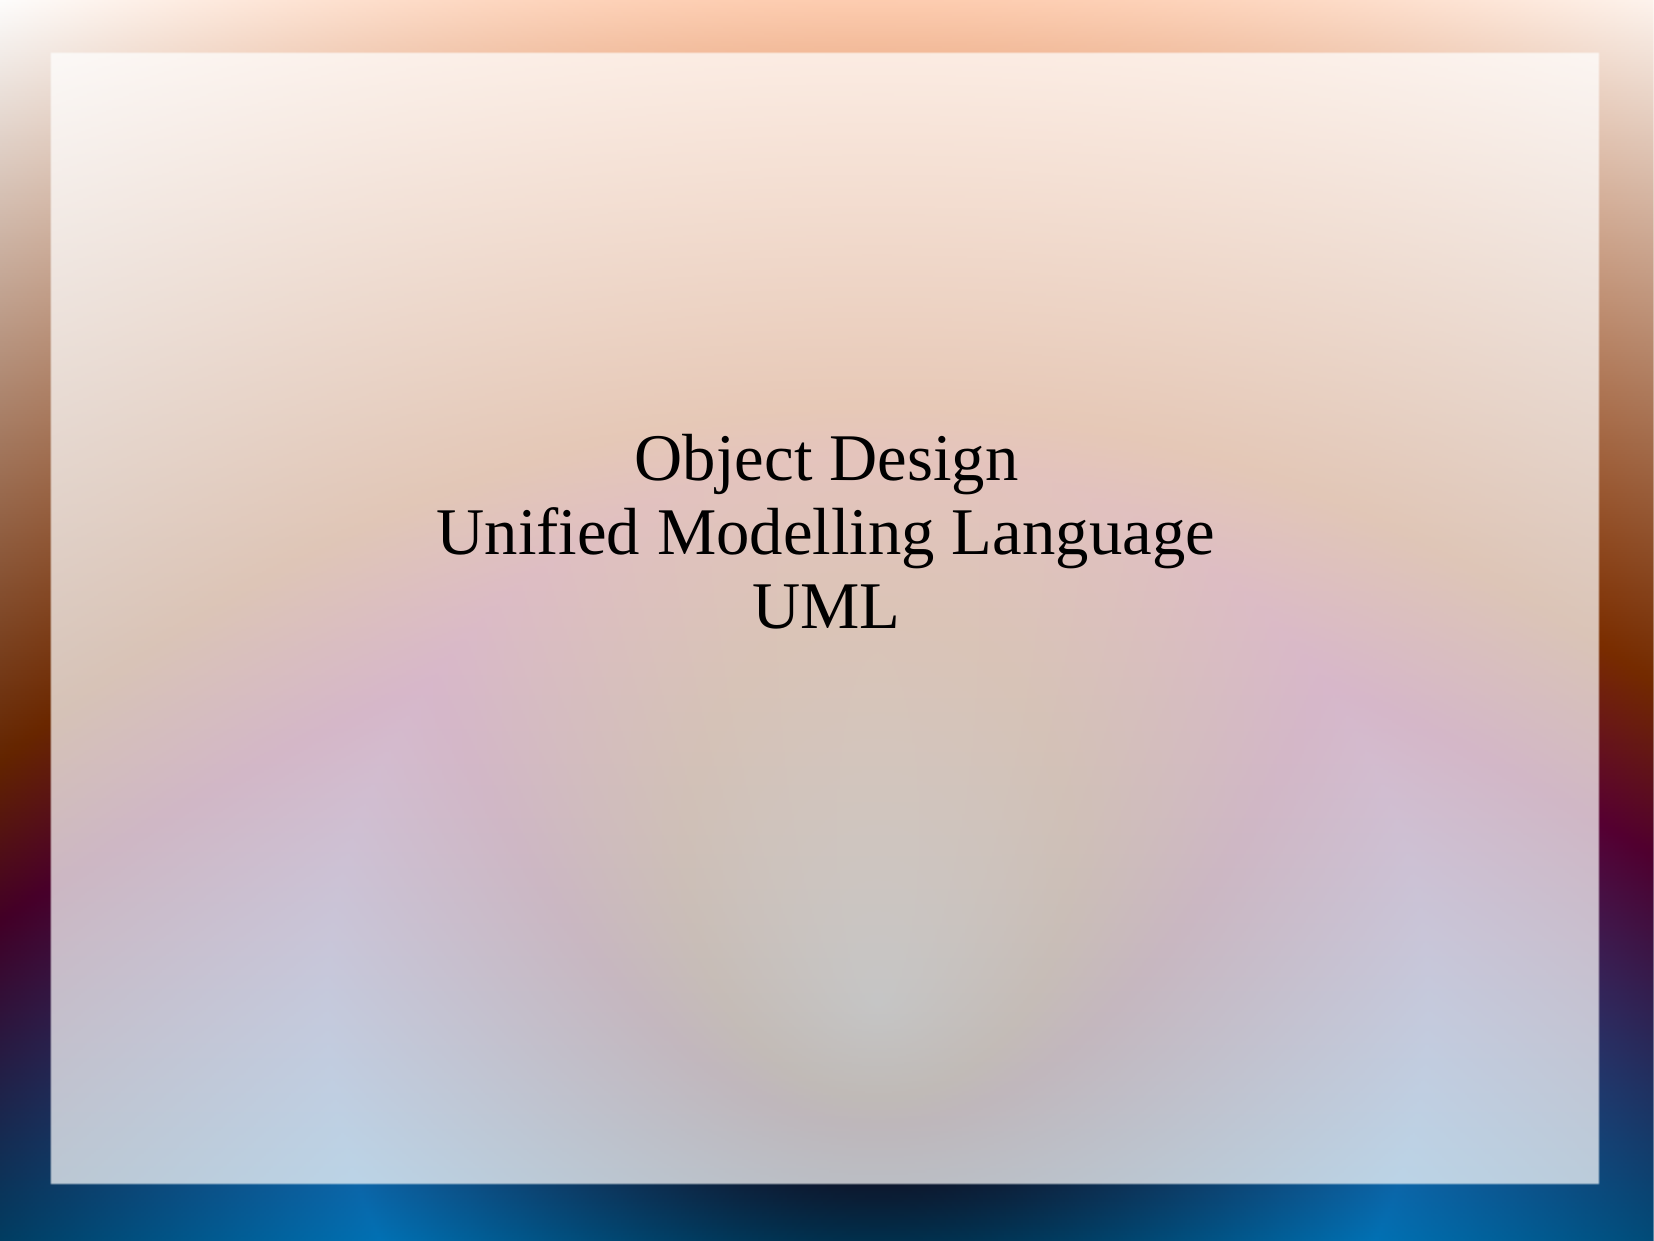

# Object Design
Unified Modelling Language
UML